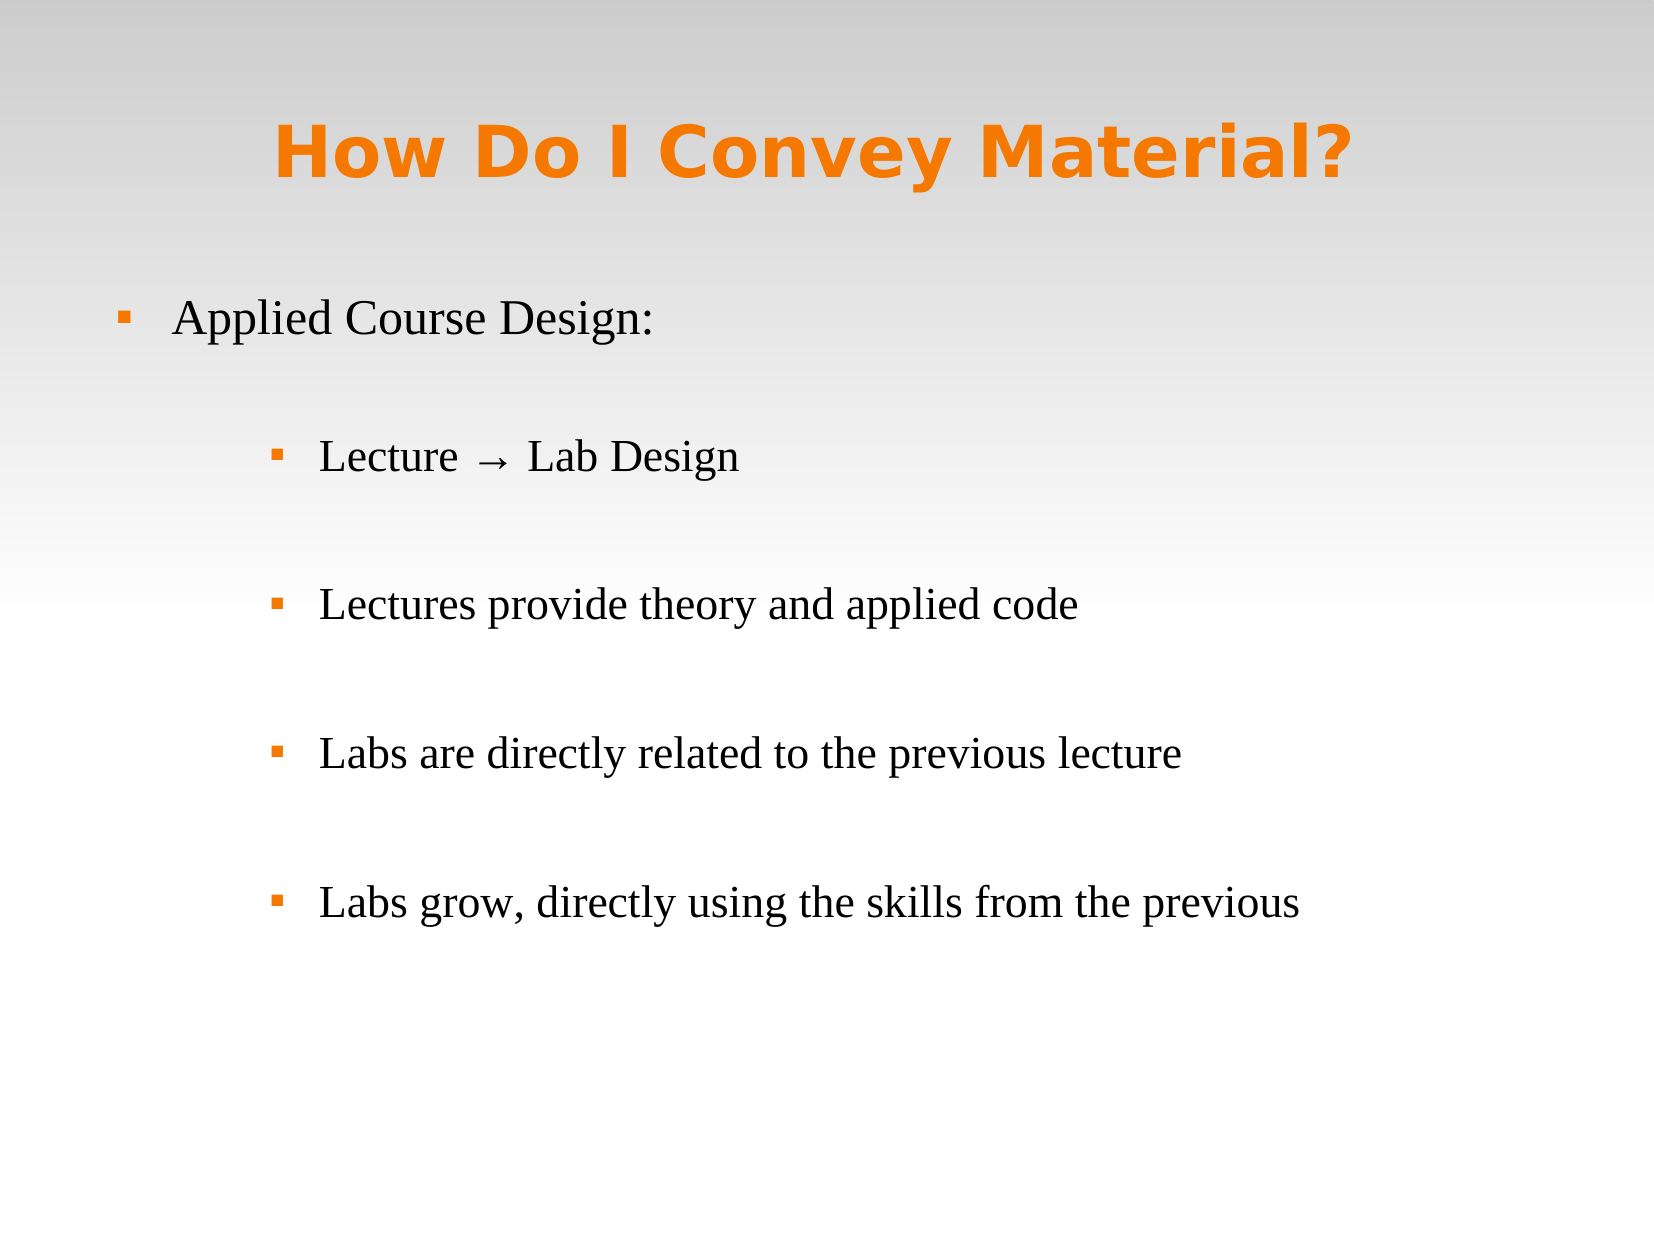

# How Do I Convey Material?
Applied Course Design:
Lecture → Lab Design
Lectures provide theory and applied code
Labs are directly related to the previous lecture
Labs grow, directly using the skills from the previous